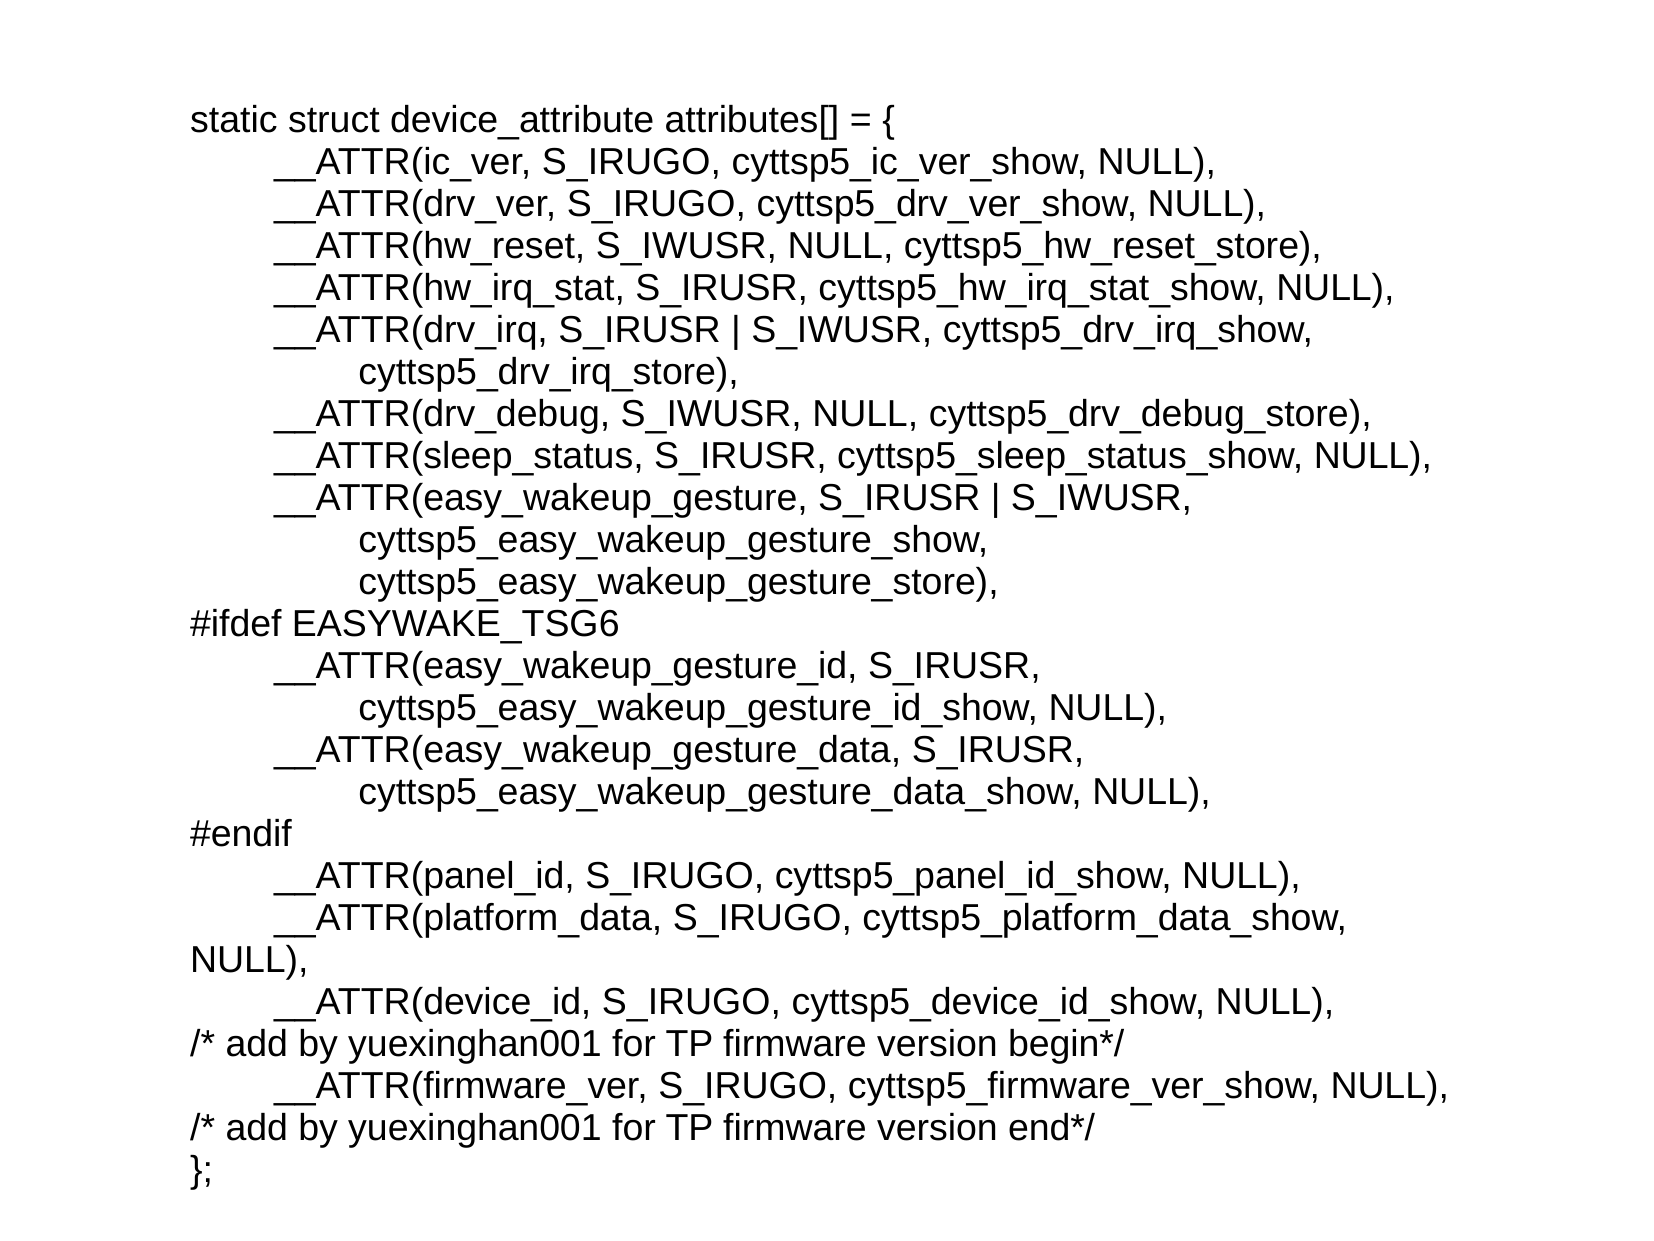

static struct device_attribute attributes[] = {
 __ATTR(ic_ver, S_IRUGO, cyttsp5_ic_ver_show, NULL),
 __ATTR(drv_ver, S_IRUGO, cyttsp5_drv_ver_show, NULL),
 __ATTR(hw_reset, S_IWUSR, NULL, cyttsp5_hw_reset_store),
 __ATTR(hw_irq_stat, S_IRUSR, cyttsp5_hw_irq_stat_show, NULL),
 __ATTR(drv_irq, S_IRUSR | S_IWUSR, cyttsp5_drv_irq_show,
 cyttsp5_drv_irq_store),
 __ATTR(drv_debug, S_IWUSR, NULL, cyttsp5_drv_debug_store),
 __ATTR(sleep_status, S_IRUSR, cyttsp5_sleep_status_show, NULL),
 __ATTR(easy_wakeup_gesture, S_IRUSR | S_IWUSR,
 cyttsp5_easy_wakeup_gesture_show,
 cyttsp5_easy_wakeup_gesture_store),
#ifdef EASYWAKE_TSG6
 __ATTR(easy_wakeup_gesture_id, S_IRUSR,
 cyttsp5_easy_wakeup_gesture_id_show, NULL),
 __ATTR(easy_wakeup_gesture_data, S_IRUSR,
 cyttsp5_easy_wakeup_gesture_data_show, NULL),
#endif
 __ATTR(panel_id, S_IRUGO, cyttsp5_panel_id_show, NULL),
 __ATTR(platform_data, S_IRUGO, cyttsp5_platform_data_show, NULL),
 __ATTR(device_id, S_IRUGO, cyttsp5_device_id_show, NULL),
/* add by yuexinghan001 for TP firmware version begin*/
 __ATTR(firmware_ver, S_IRUGO, cyttsp5_firmware_ver_show, NULL),
/* add by yuexinghan001 for TP firmware version end*/
};